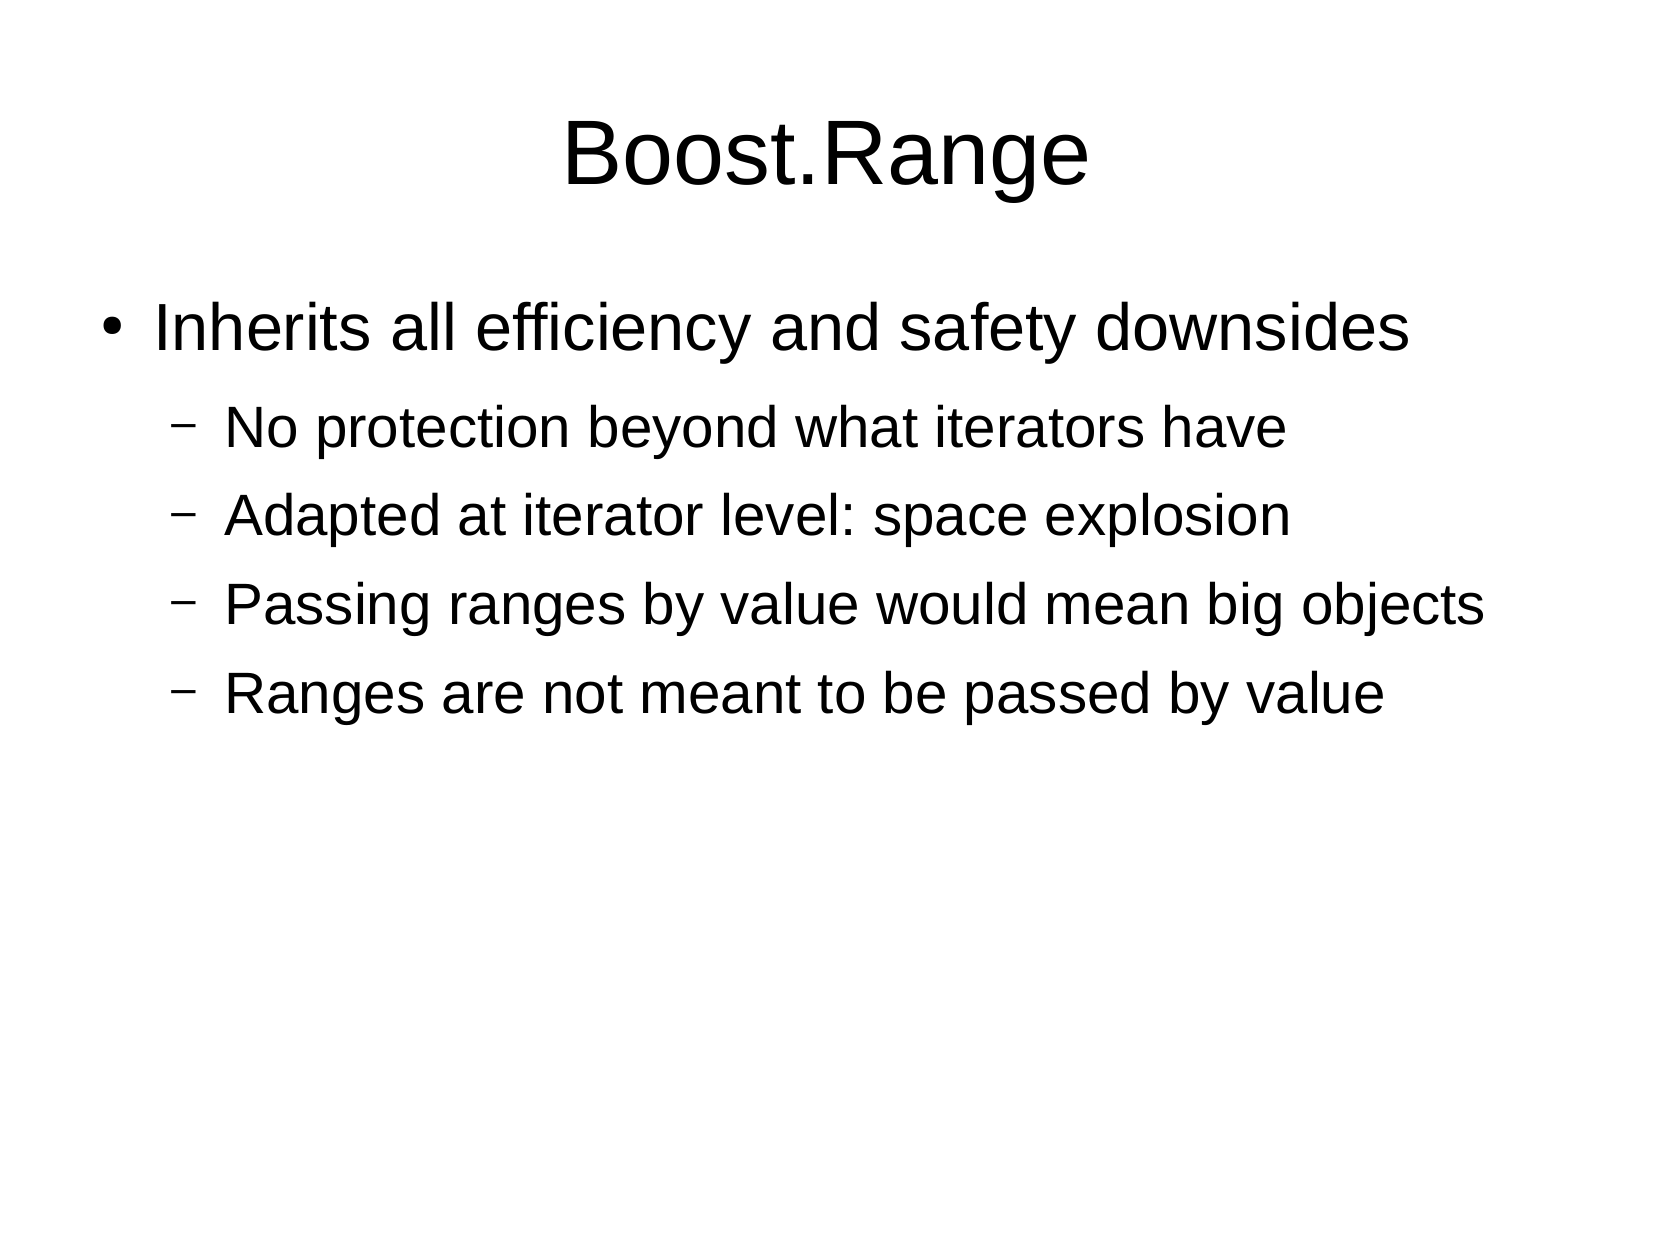

# Boost.Range
Inherits all efficiency and safety downsides
No protection beyond what iterators have
Adapted at iterator level: space explosion
Passing ranges by value would mean big objects
Ranges are not meant to be passed by value